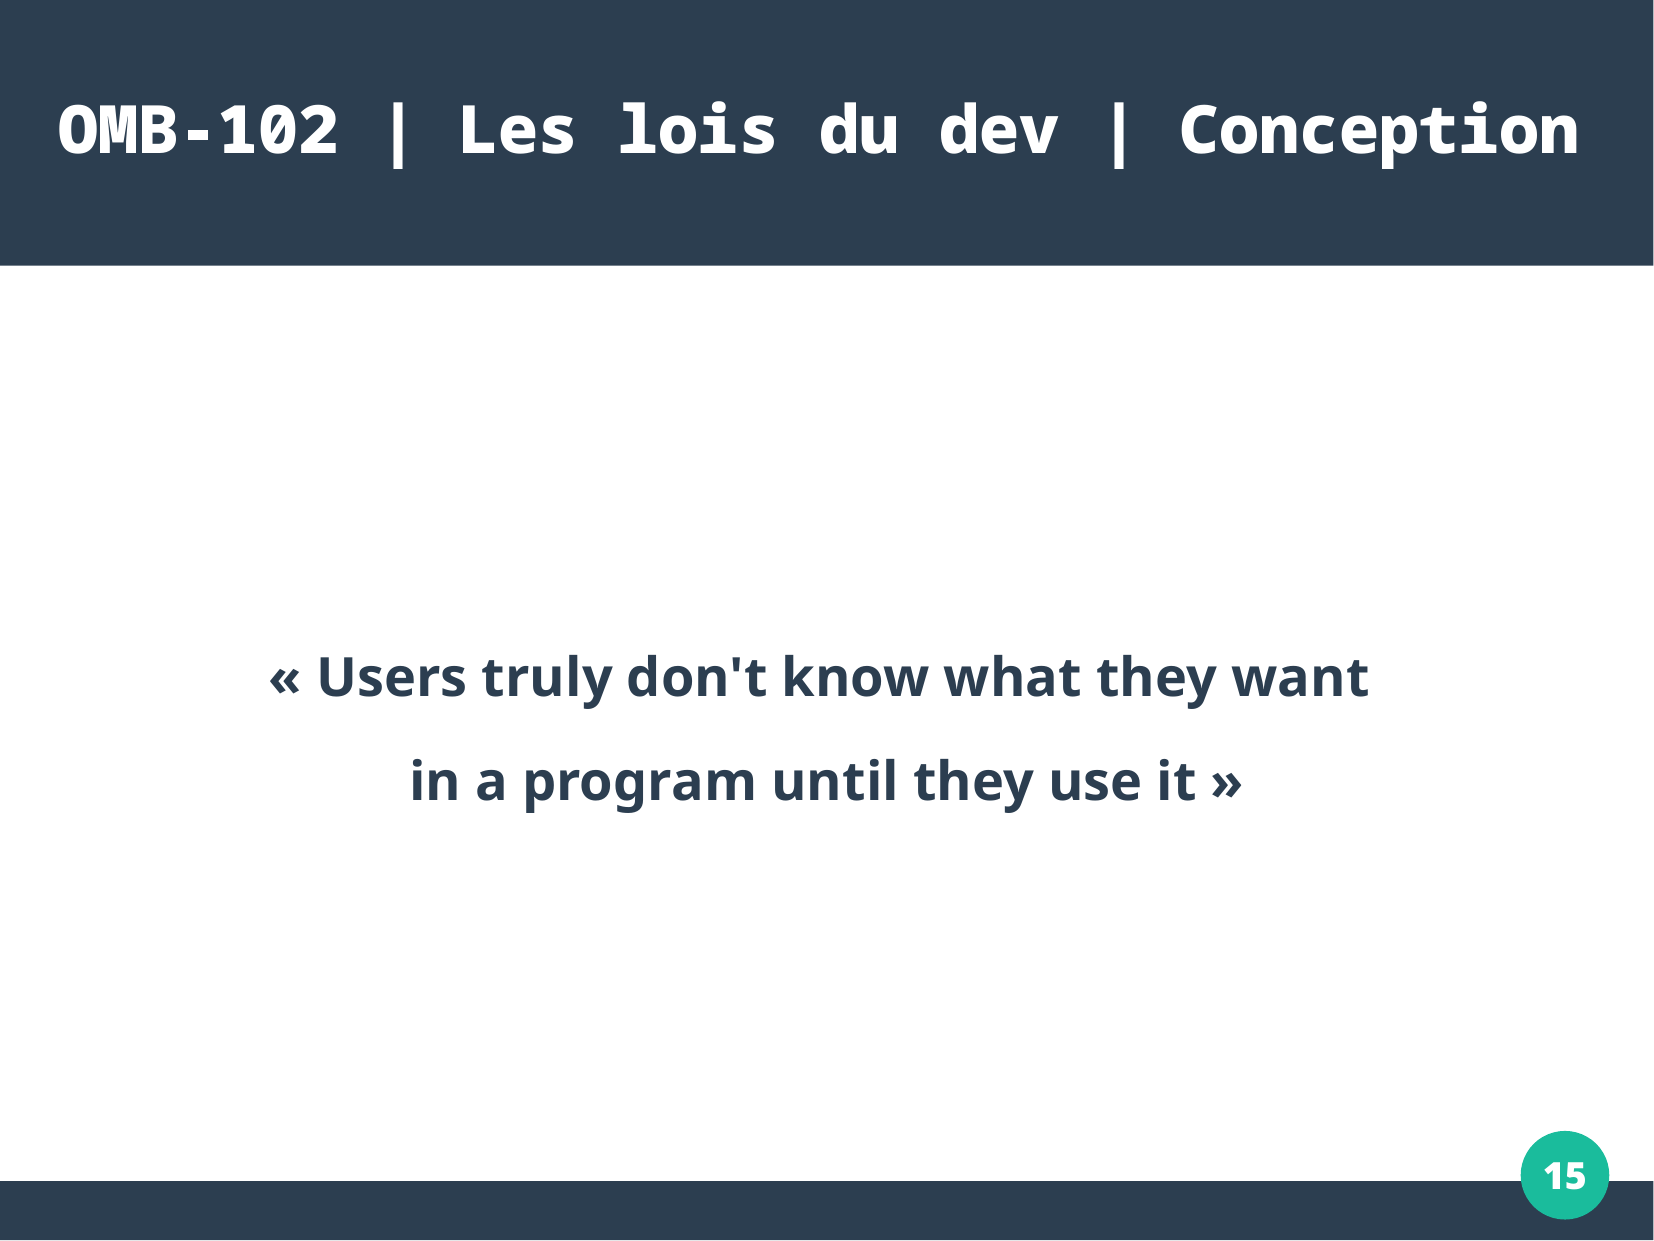

# OMB-102 | Les lois du dev | Conception
« Users truly don't know what they want
in a program until they use it »
15